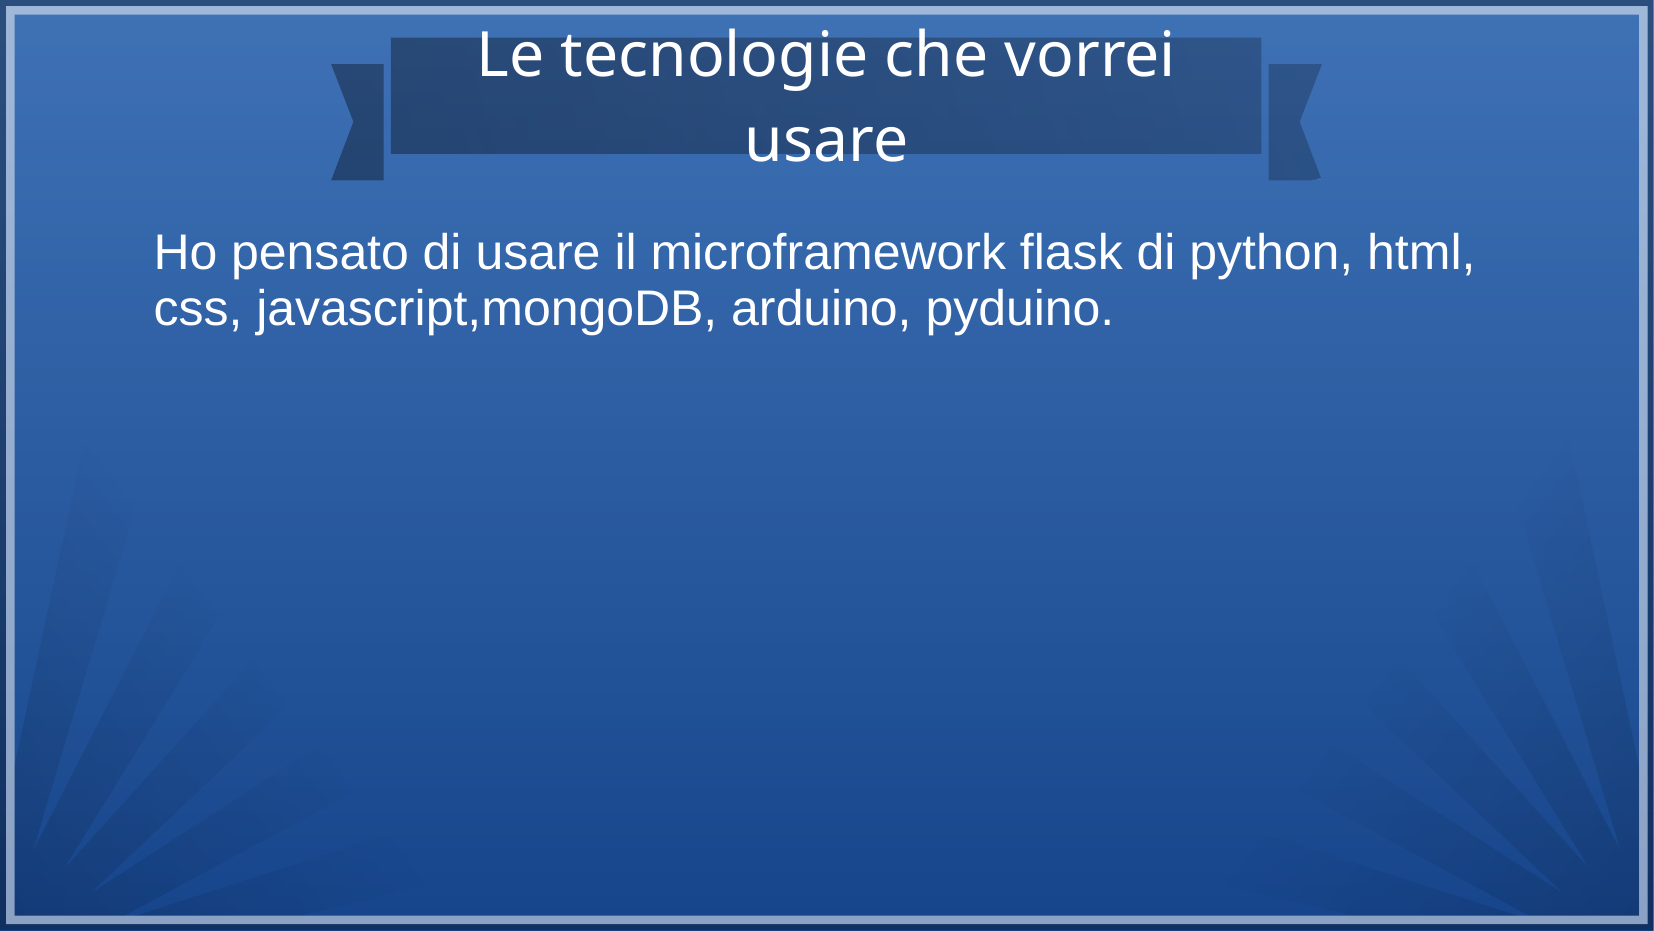

# Le tecnologie che vorrei usare
Ho pensato di usare il microframework flask di python, html, css, javascript,mongoDB, arduino, pyduino.